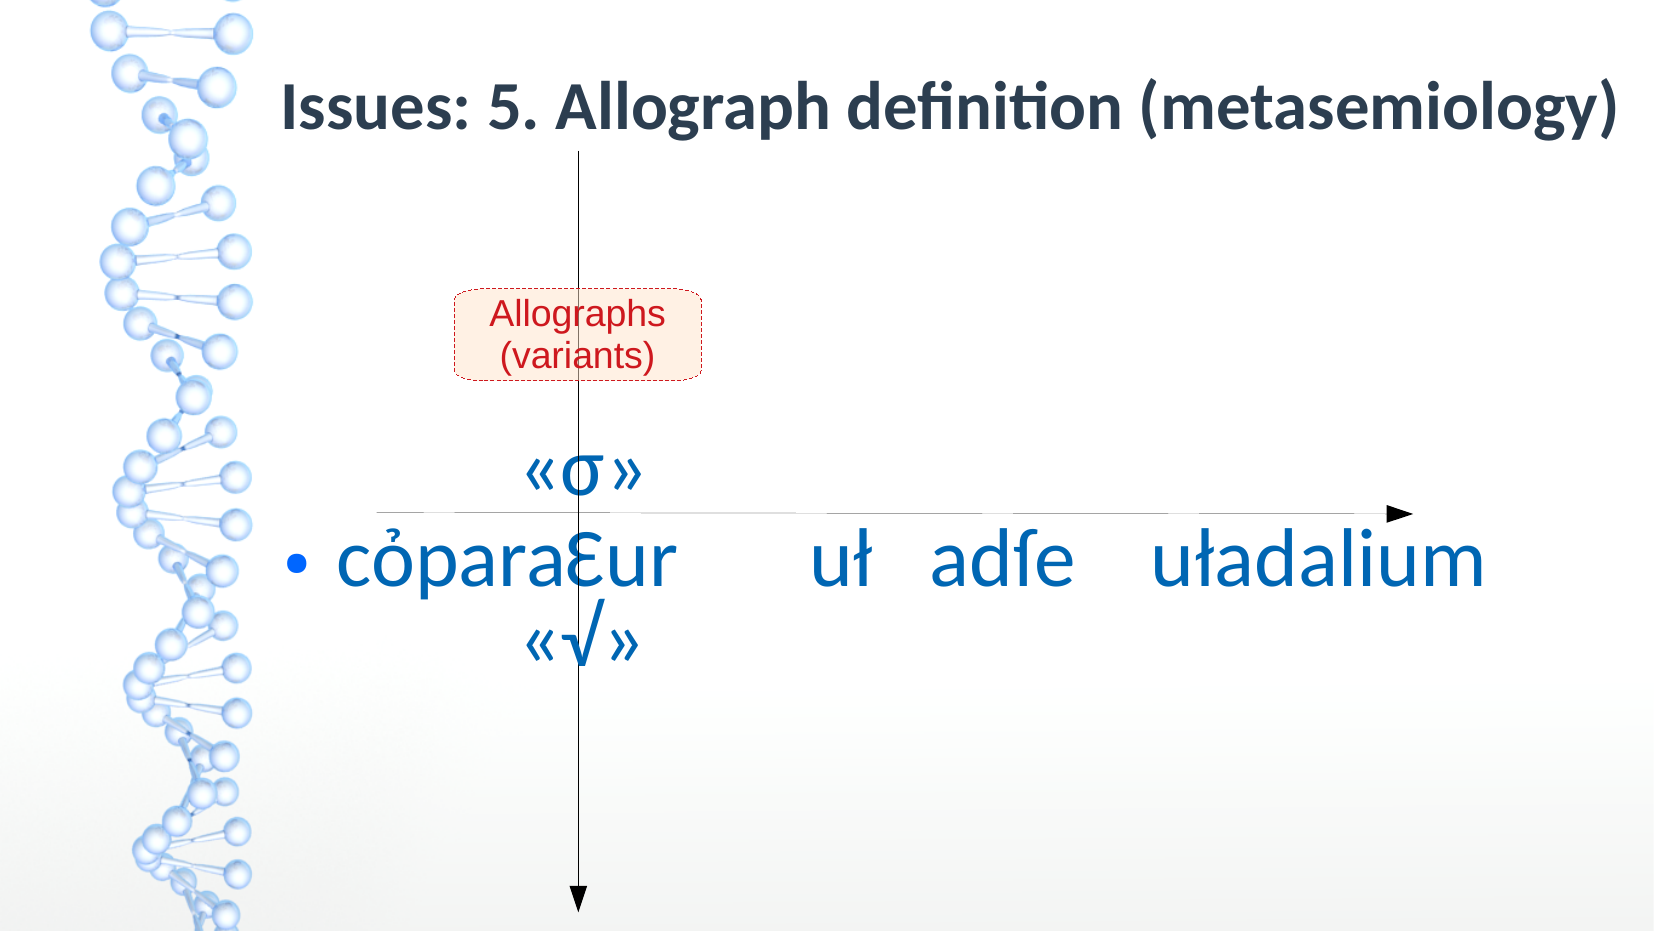

Issues: 5. Allograph definition (metasemiology)
Allographs
(variants)
«σ»
# cỏparaƐur uł adſe uładalium
«√»